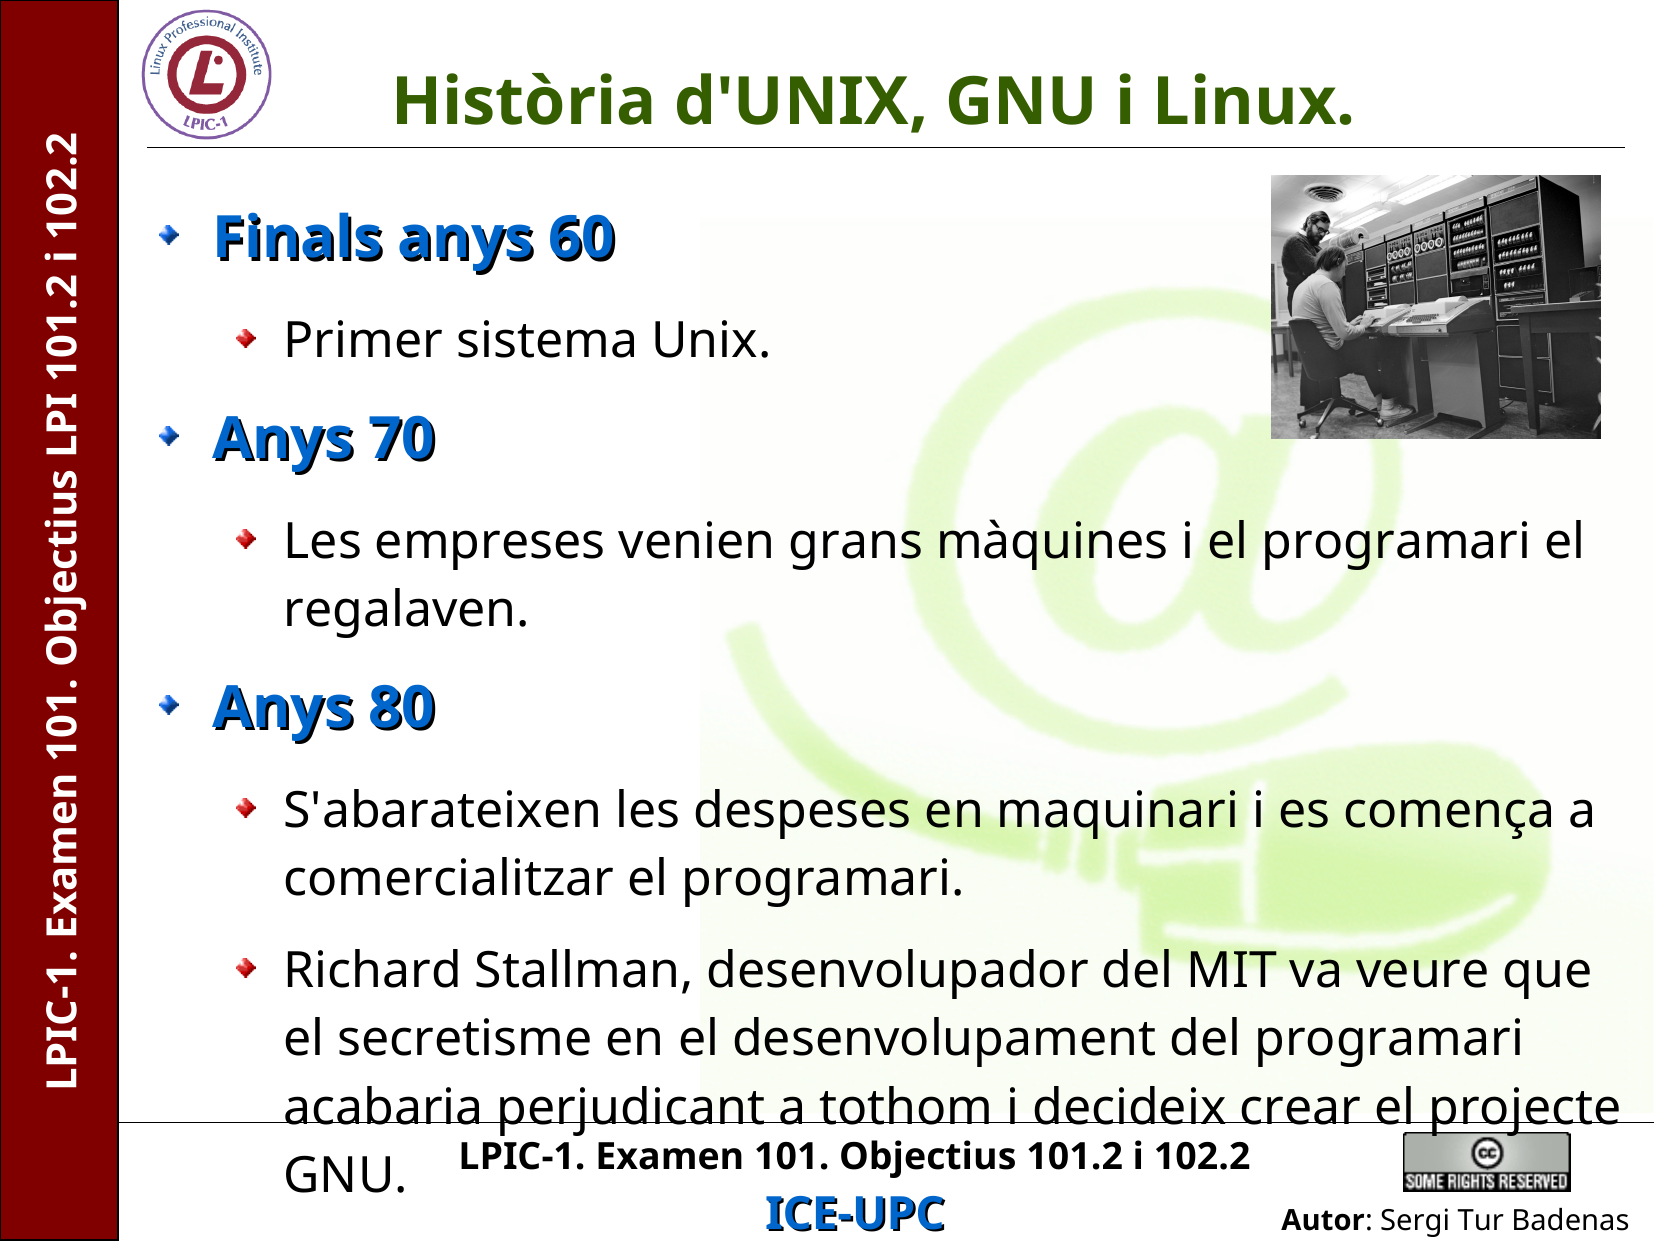

# Història d'UNIX, GNU i Linux.
Finals anys 60
Primer sistema Unix.
Anys 70
Les empreses venien grans màquines i el programari el regalaven.
Anys 80
S'abarateixen les despeses en maquinari i es comença a comercialitzar el programari.
Richard Stallman, desenvolupador del MIT va veure que el secretisme en el desenvolupament del programari acabaria perjudicant a tothom i decideix crear el projecte GNU.